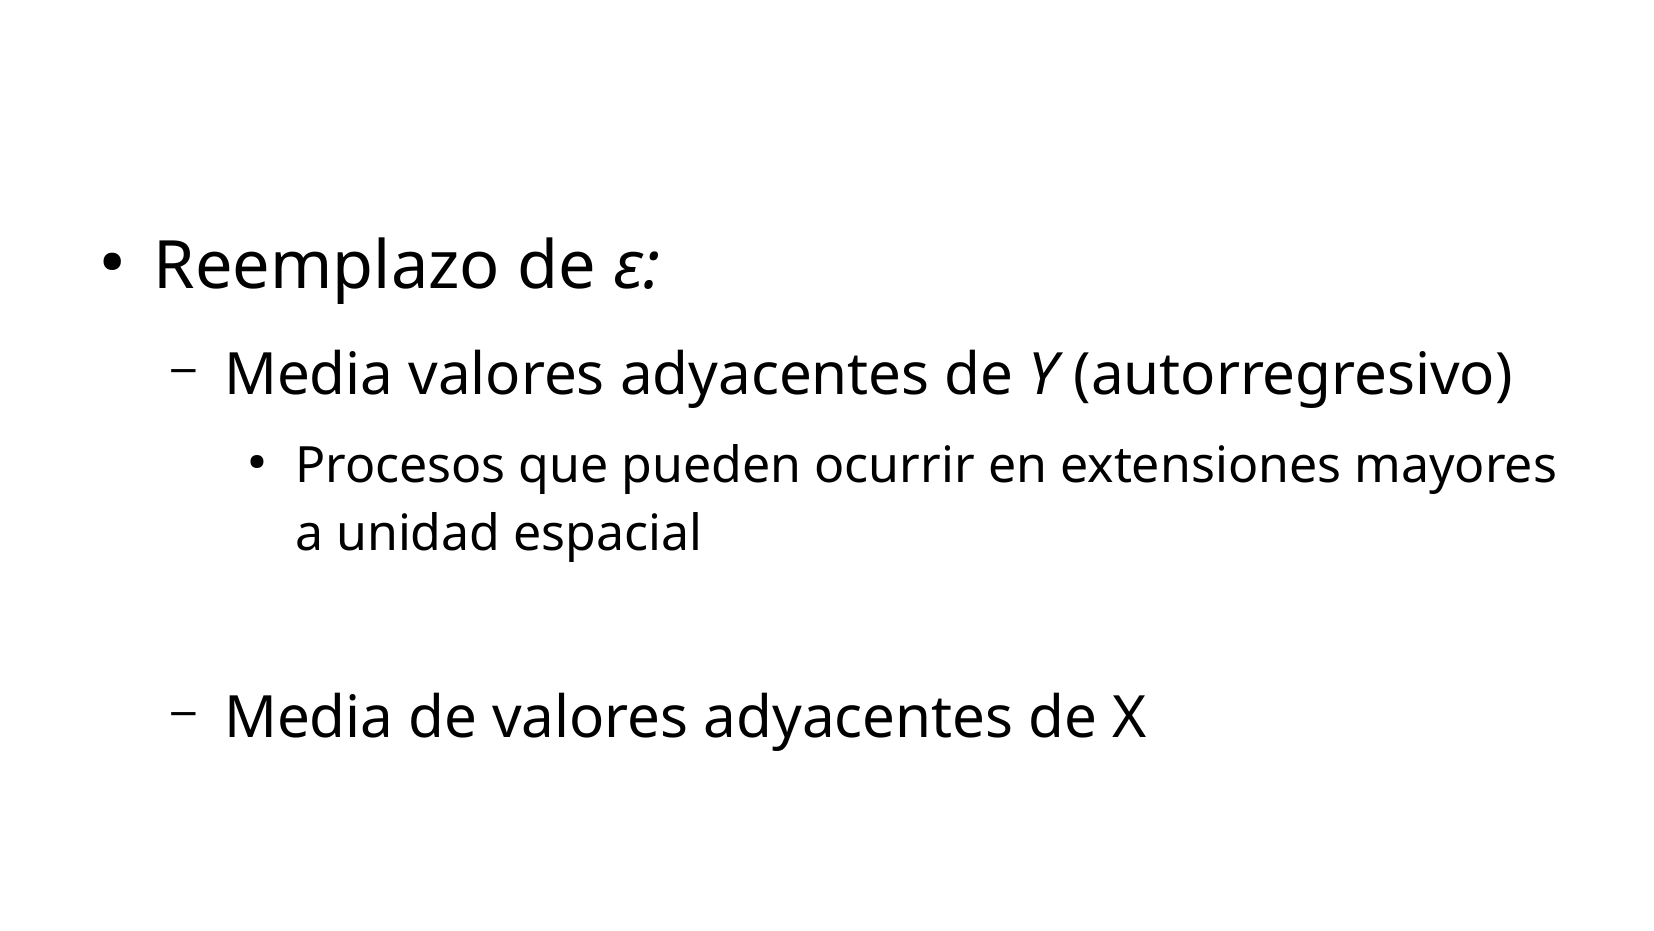

#
Reemplazo de ε:
Media valores adyacentes de Y (autorregresivo)
Procesos que pueden ocurrir en extensiones mayores a unidad espacial
Media de valores adyacentes de X